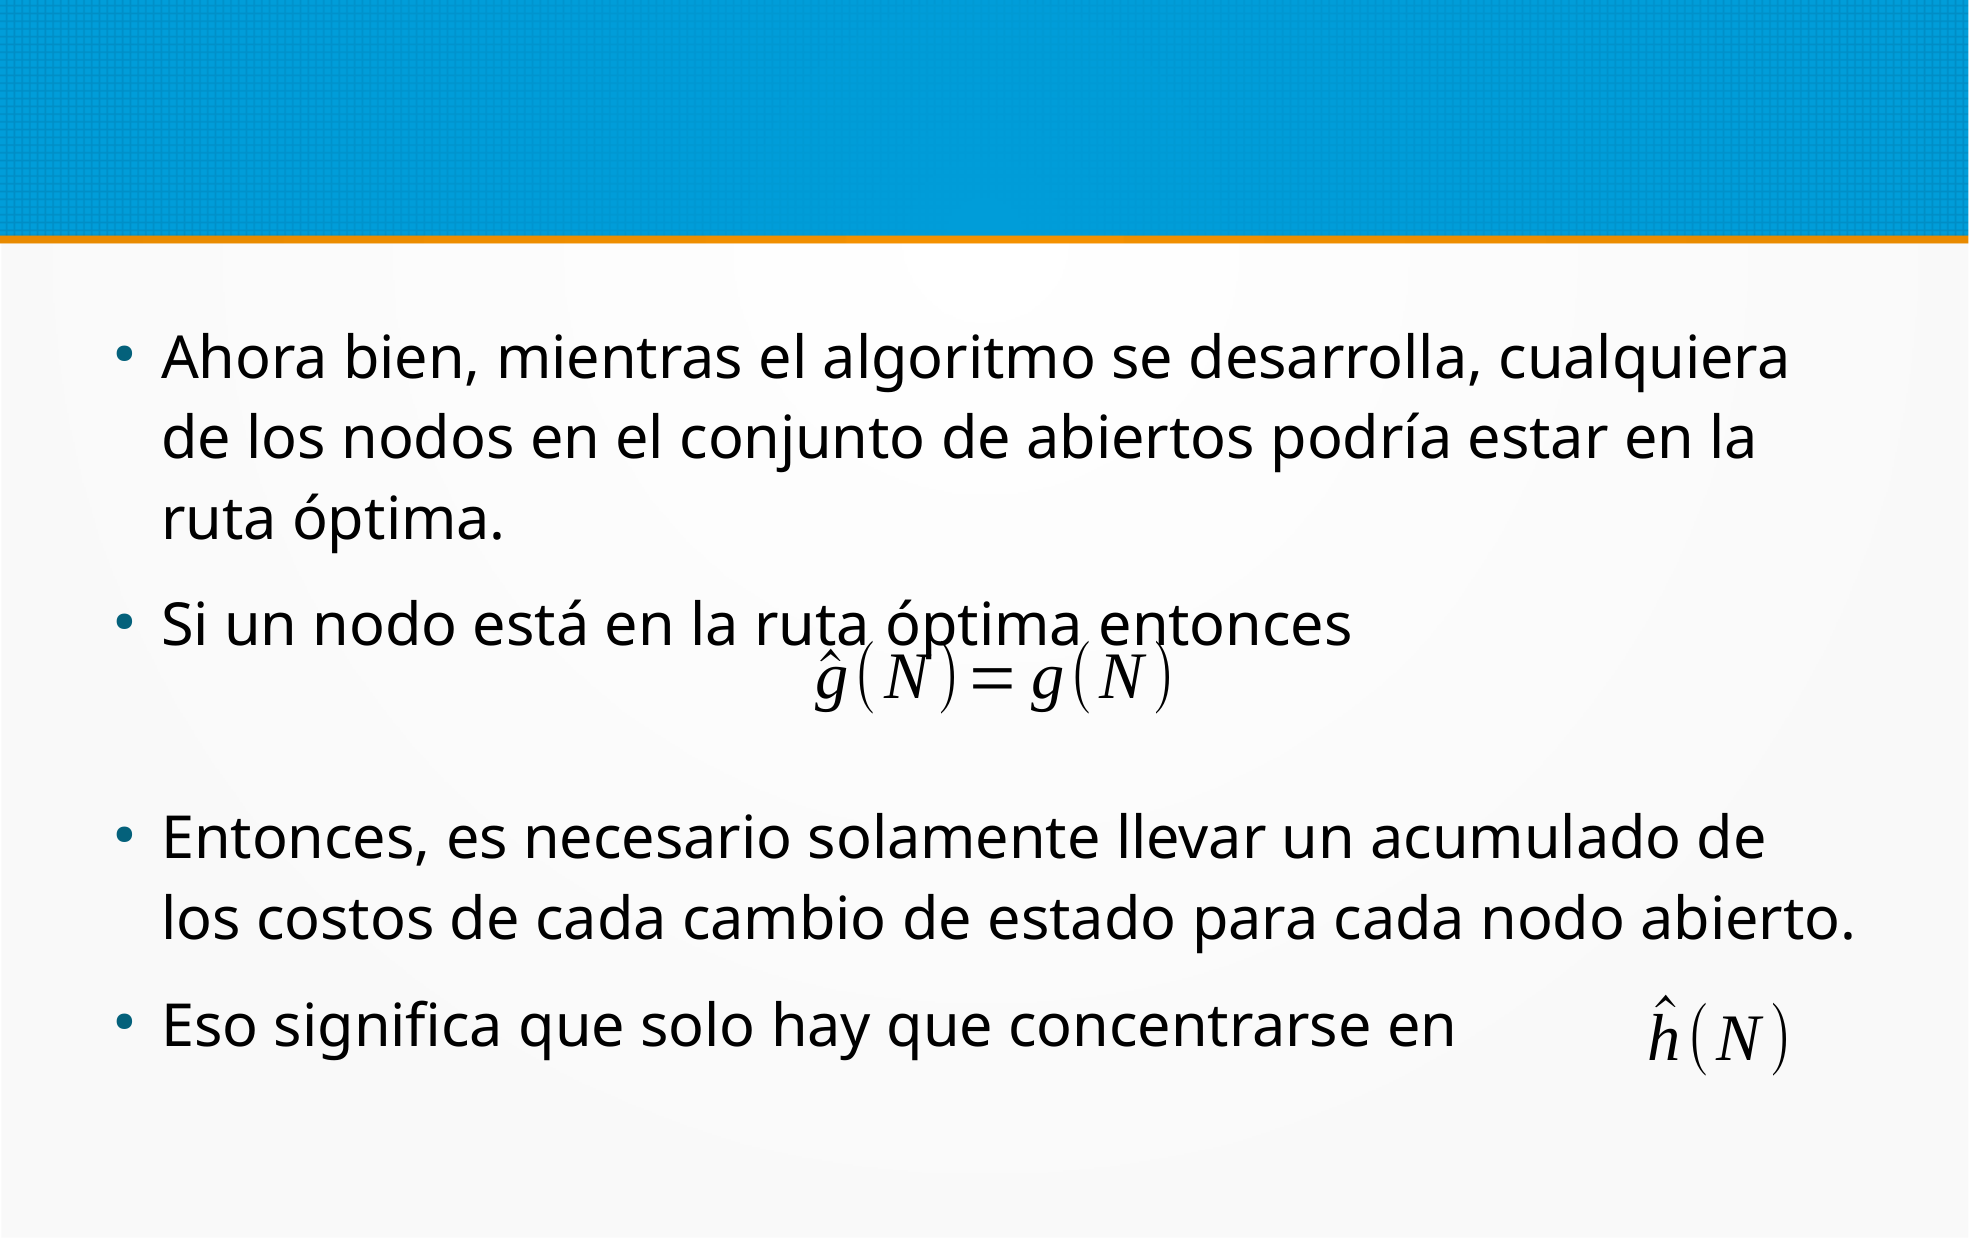

#
Ahora bien, mientras el algoritmo se desarrolla, cualquiera de los nodos en el conjunto de abiertos podría estar en la ruta óptima.
Si un nodo está en la ruta óptima entonces
Entonces, es necesario solamente llevar un acumulado de los costos de cada cambio de estado para cada nodo abierto.
Eso significa que solo hay que concentrarse en